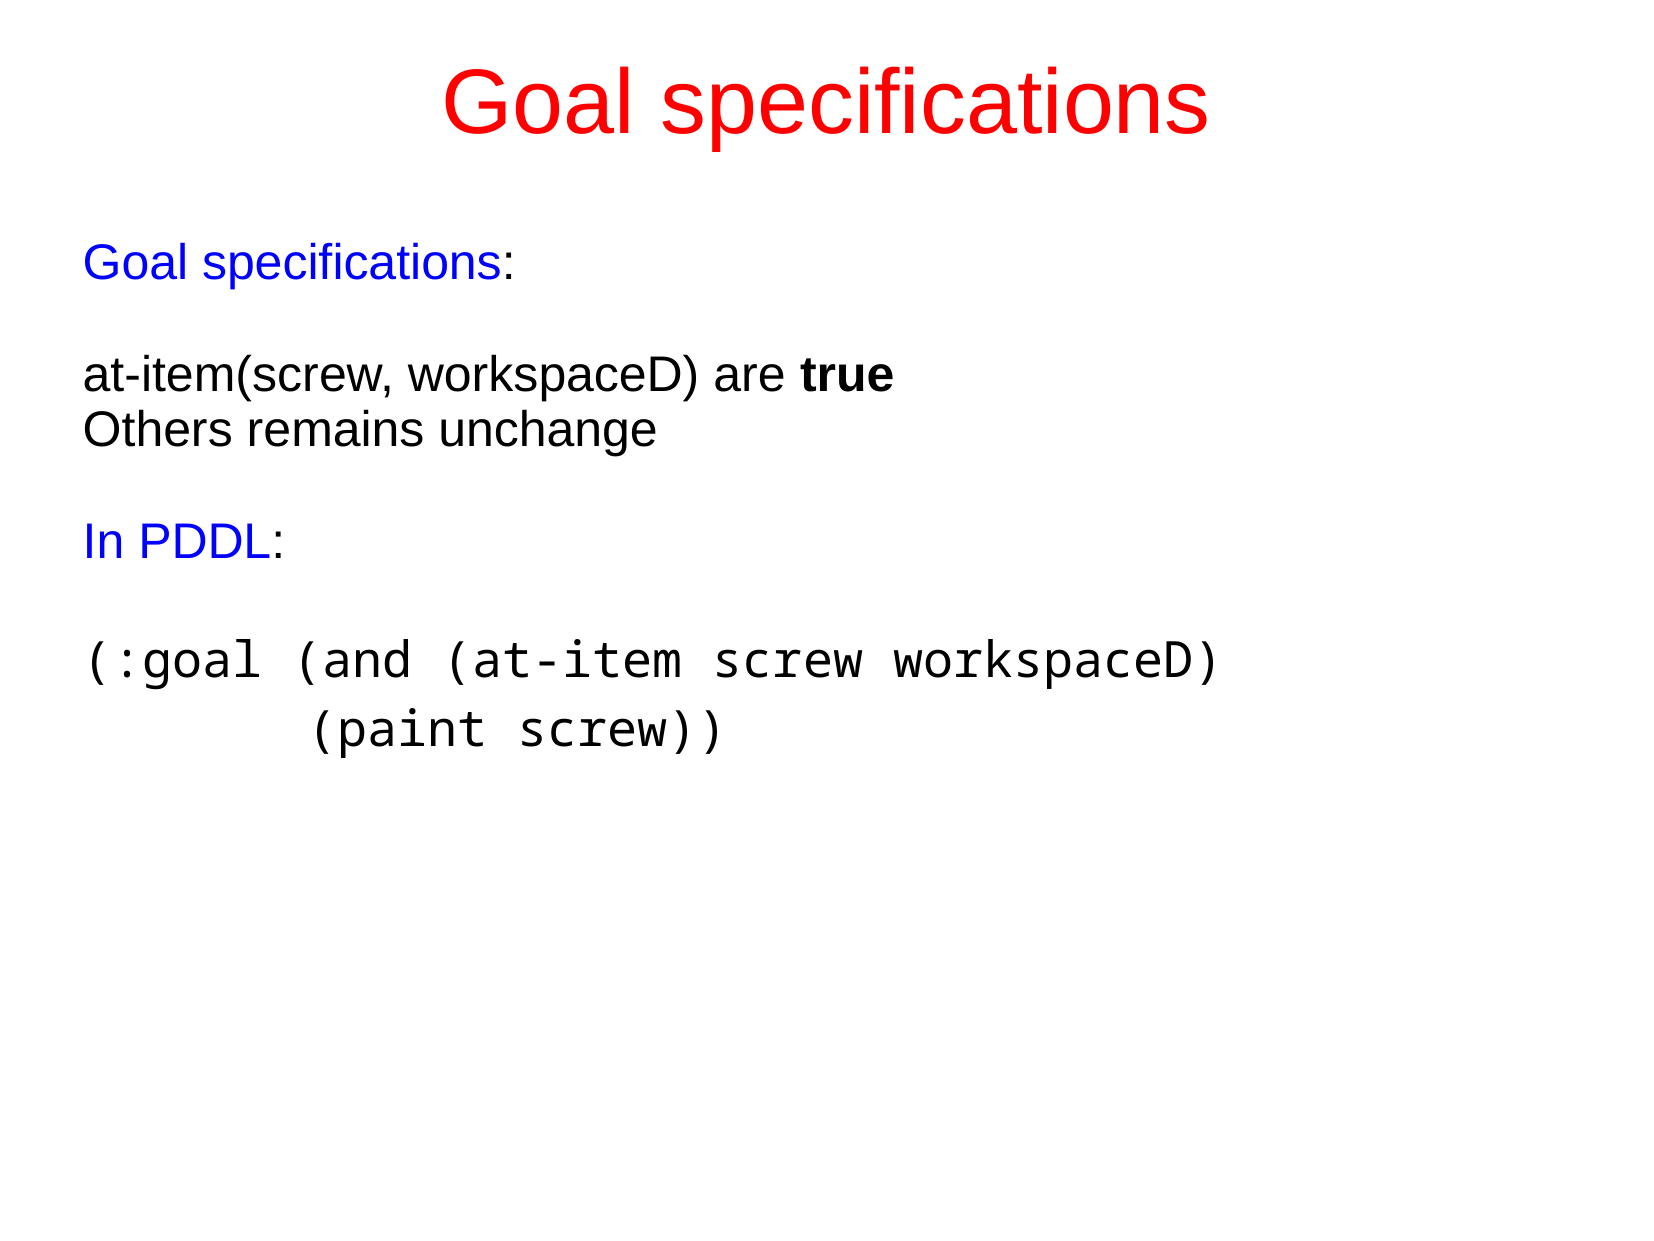

# Goal specifications
Goal specifications:
at-item(screw, workspaceD) are true
Others remains unchange
In PDDL:
(:goal (and (at-item screw workspaceD)
			(paint screw))